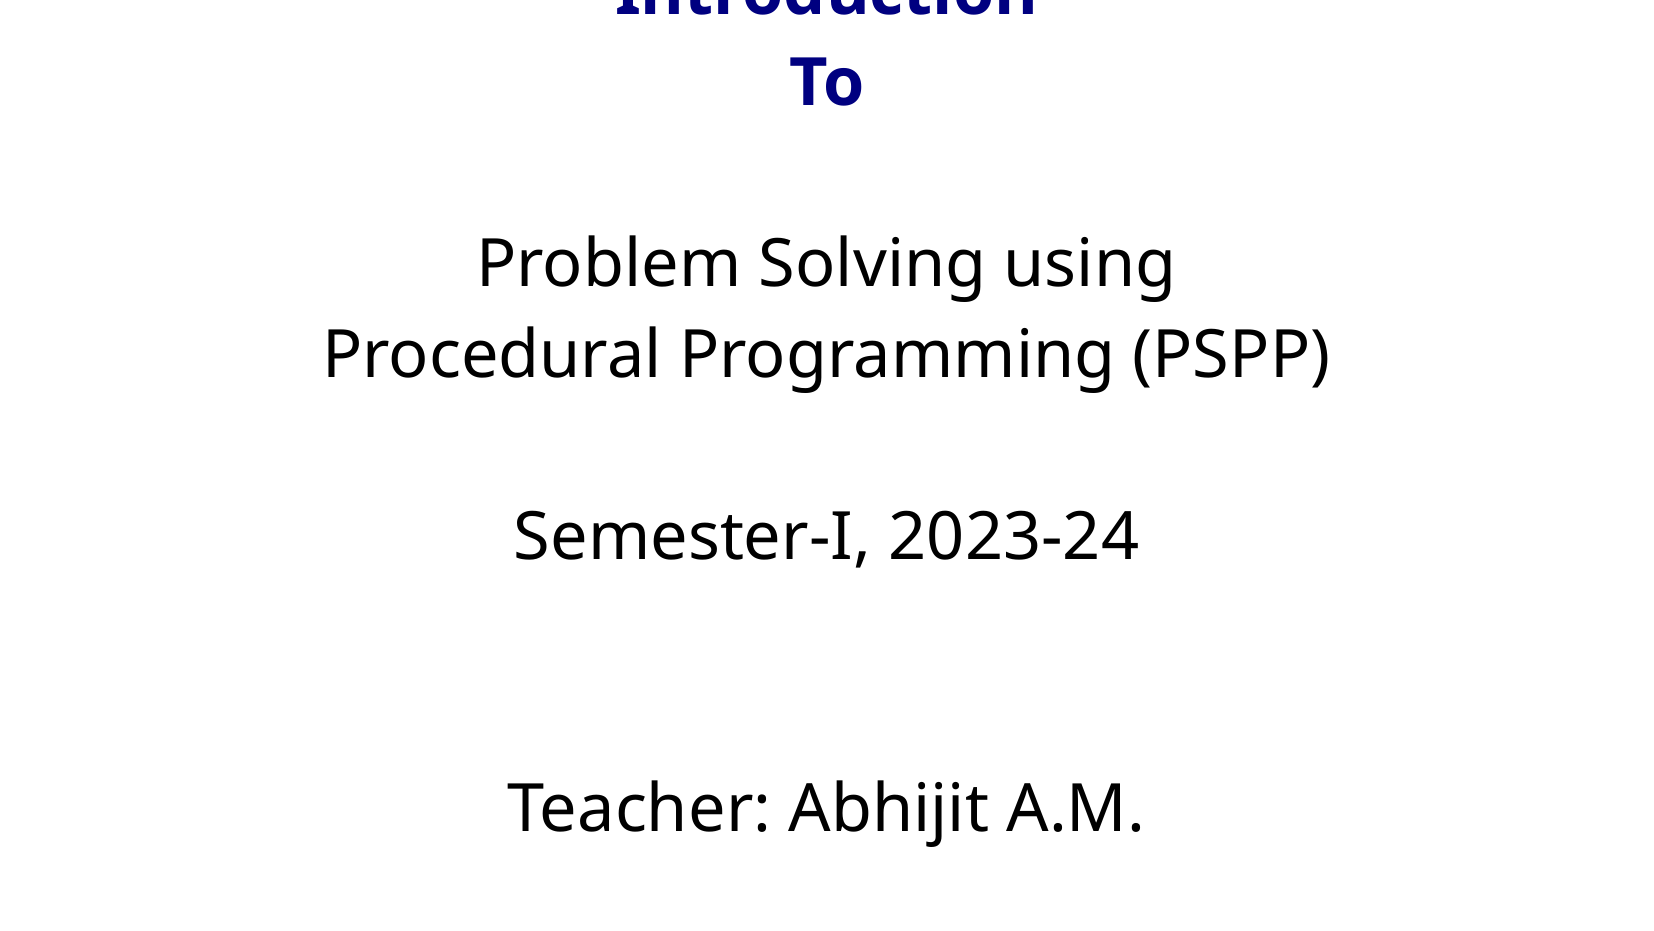

# Introduction
To
Problem Solving using
Procedural Programming (PSPP)
Semester-I, 2023-24
Teacher: Abhijit A.M.